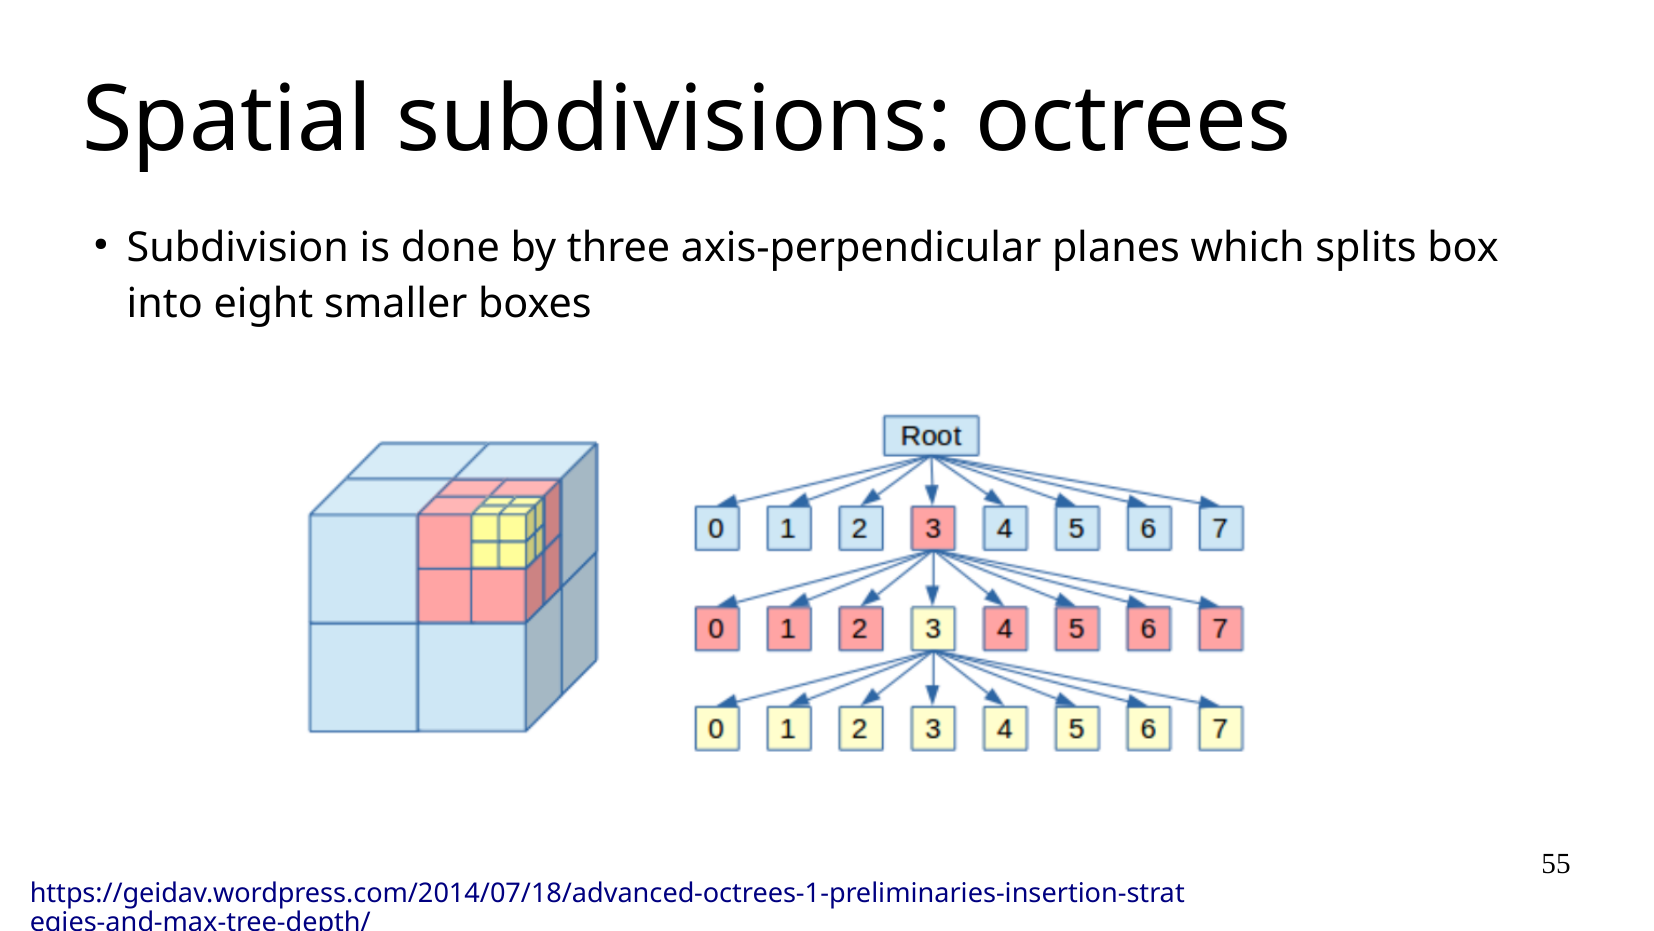

# Spatial subdivisions: octrees
Subdivision is done by three axis-perpendicular planes which splits box into eight smaller boxes
55
https://geidav.wordpress.com/2014/07/18/advanced-octrees-1-preliminaries-insertion-strategies-and-max-tree-depth/